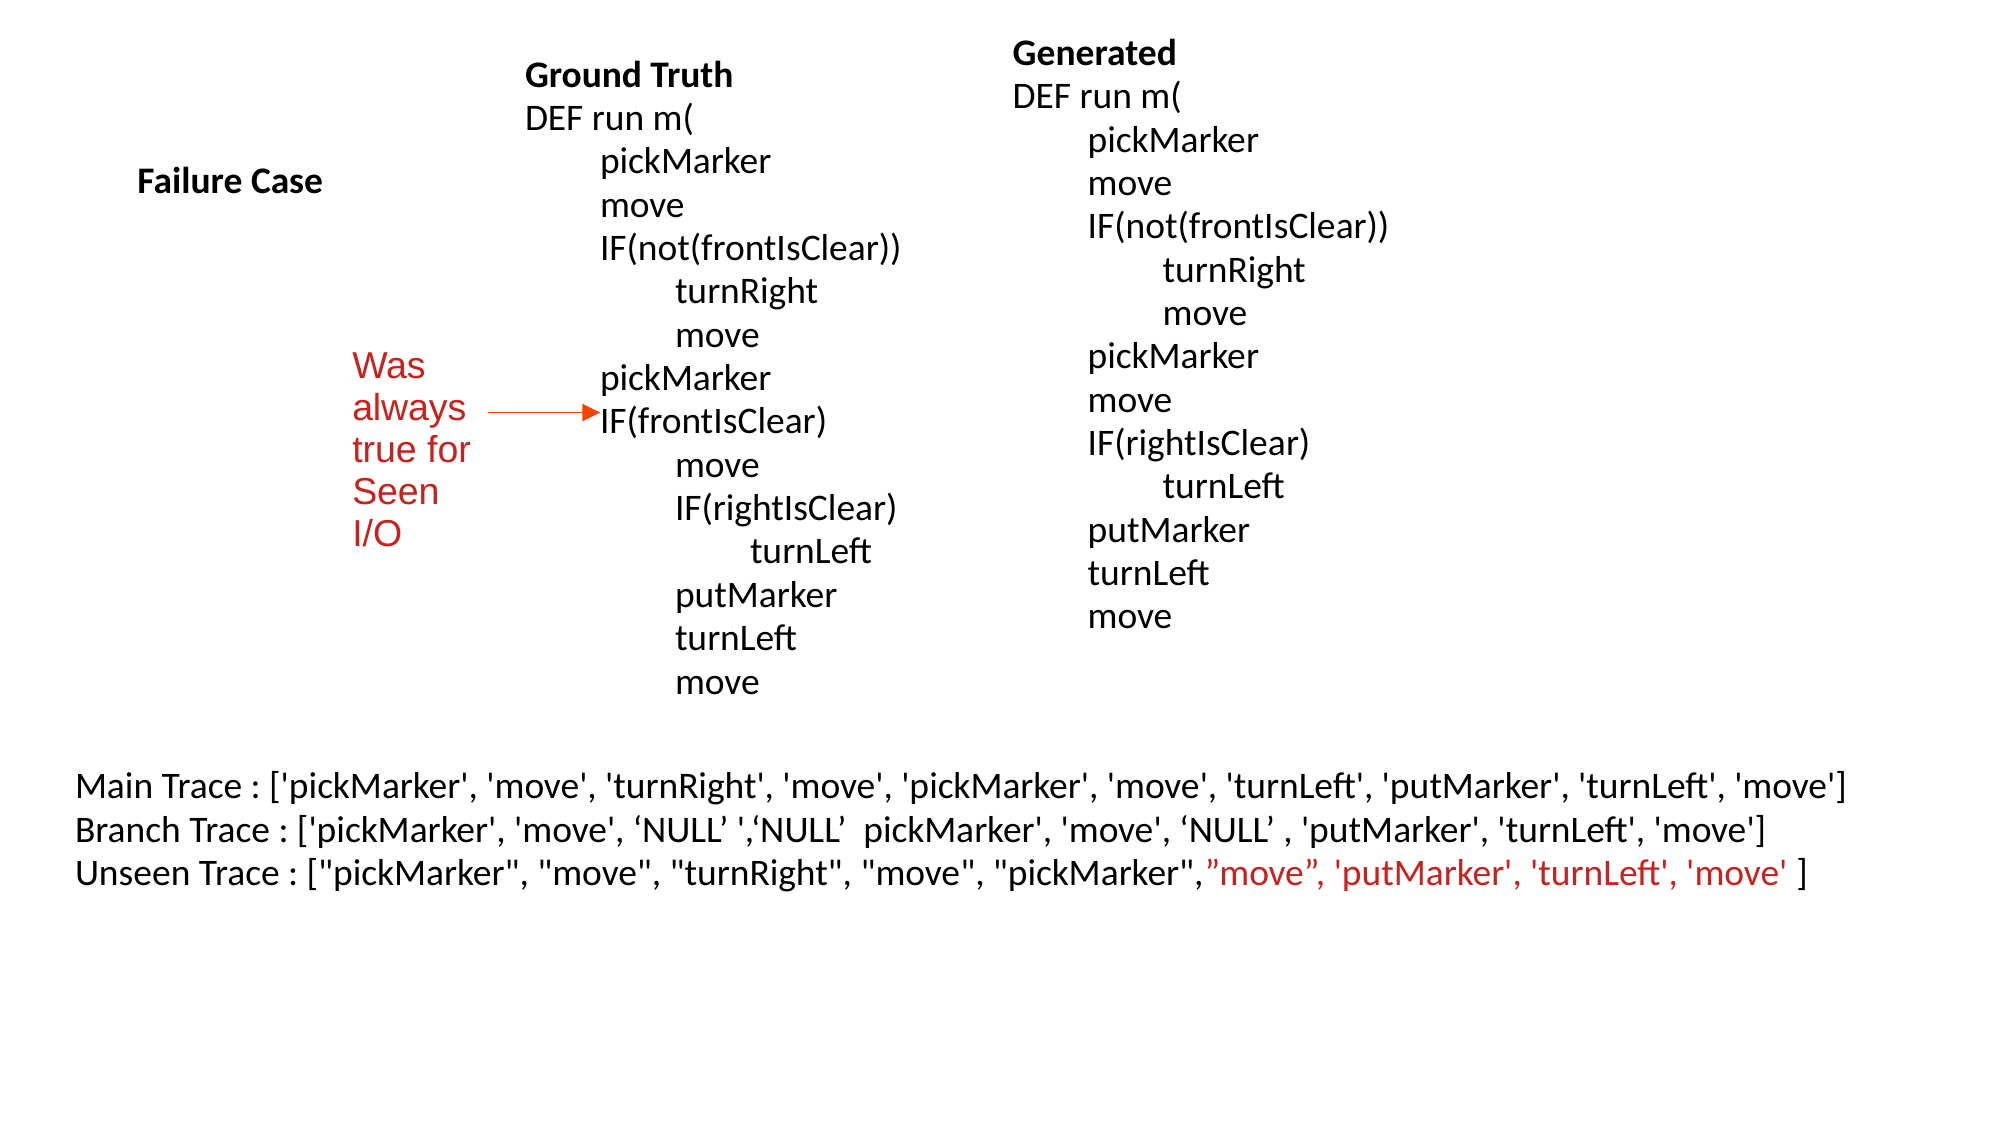

Generated
DEF run m(
	pickMarker
	move
	IF(not(frontIsClear))
		turnRight
		move
	pickMarker
	move
	IF(rightIsClear)
		turnLeft
	putMarker
	turnLeft
	move
Ground Truth
DEF run m(
	pickMarker
	move
	IF(not(frontIsClear))
		turnRight
		move
	pickMarker
	IF(frontIsClear)
		move
		IF(rightIsClear)
			turnLeft
		putMarker
		turnLeft
		move
# Failure Case
Was always true for Seen I/O
Main Trace : ['pickMarker', 'move', 'turnRight', 'move', 'pickMarker', 'move', 'turnLeft', 'putMarker', 'turnLeft', 'move']
Branch Trace : ['pickMarker', 'move', ‘NULL’ ',‘NULL’ pickMarker', 'move', ‘NULL’ , 'putMarker', 'turnLeft', 'move']
Unseen Trace : ["pickMarker", "move", "turnRight", "move", "pickMarker",”move”, 'putMarker', 'turnLeft', 'move' ]